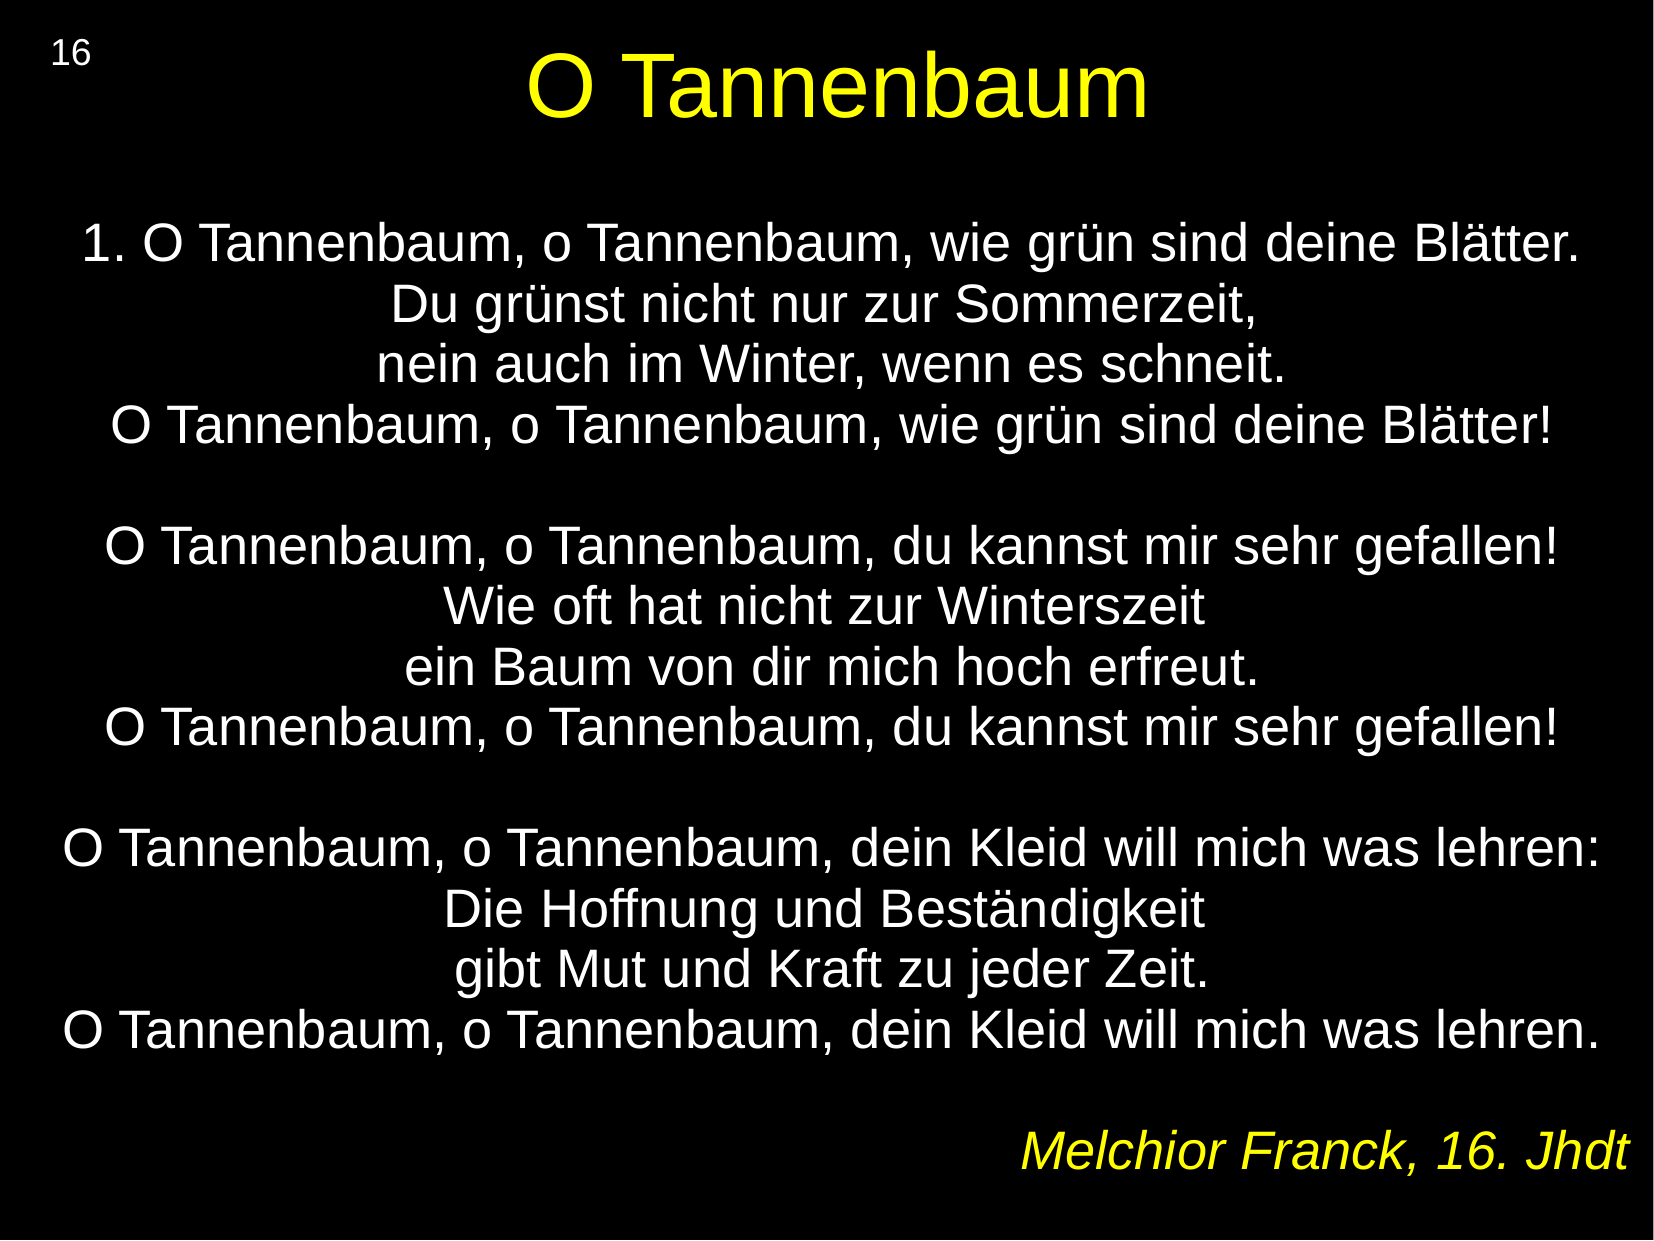

# O Tannenbaum
16
1. O Tannenbaum, o Tannenbaum, wie grün sind deine Blätter.
Du grünst nicht nur zur Sommerzeit,
nein auch im Winter, wenn es schneit.
O Tannenbaum, o Tannenbaum, wie grün sind deine Blätter!
O Tannenbaum, o Tannenbaum, du kannst mir sehr gefallen!
Wie oft hat nicht zur Winterszeit
ein Baum von dir mich hoch erfreut.
O Tannenbaum, o Tannenbaum, du kannst mir sehr gefallen!
O Tannenbaum, o Tannenbaum, dein Kleid will mich was lehren:
Die Hoffnung und Beständigkeit
gibt Mut und Kraft zu jeder Zeit.
O Tannenbaum, o Tannenbaum, dein Kleid will mich was lehren.
Melchior Franck, 16. Jhdt